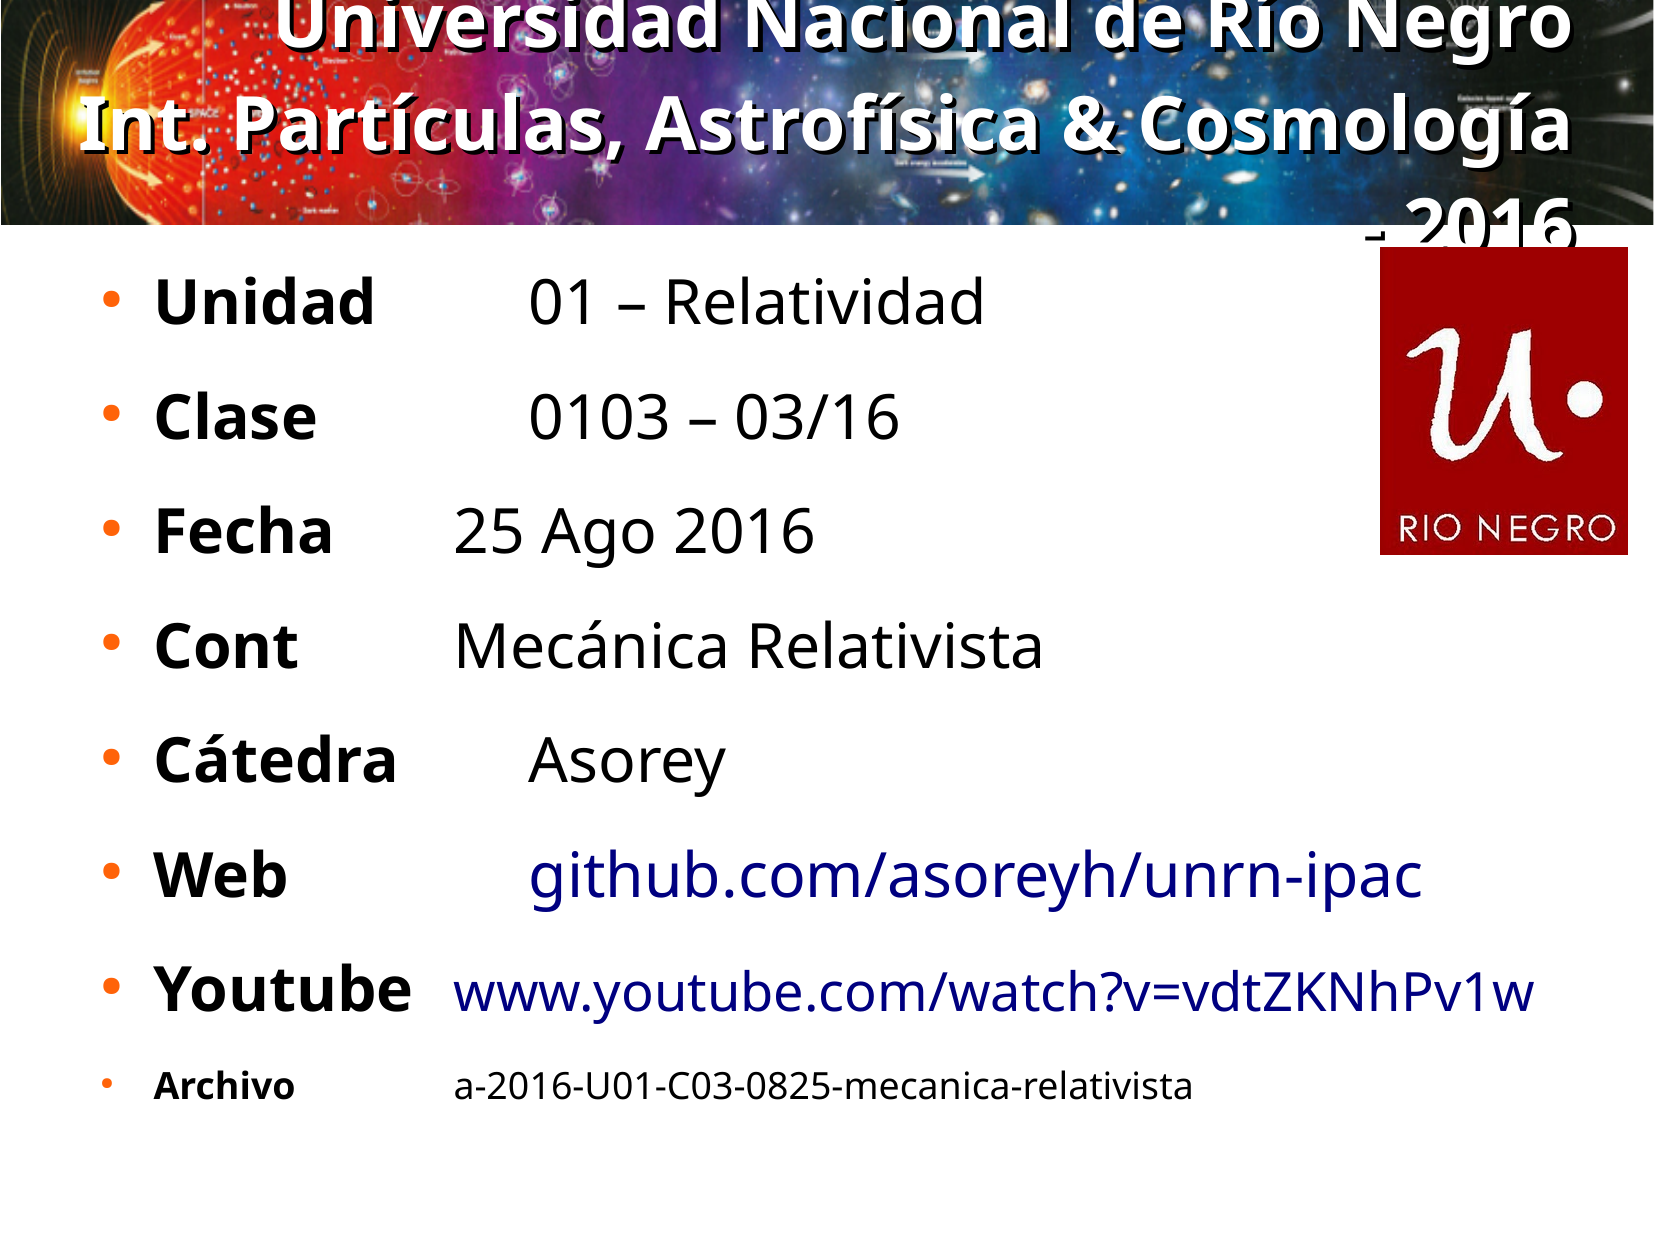

# Universidad Nacional de Río Negro Int. Partículas, Astrofísica & Cosmología - 2016
Unidad 		01 – Relatividad
Clase			0103 – 03/16
Fecha		25 Ago 2016
Cont			Mecánica Relativista
Cátedra		Asorey
Web 			github.com/asoreyh/unrn-ipac
Youtube 	www.youtube.com/watch?v=vdtZKNhPv1w
Archivo			a-2016-U01-C03-0825-mecanica-relativista